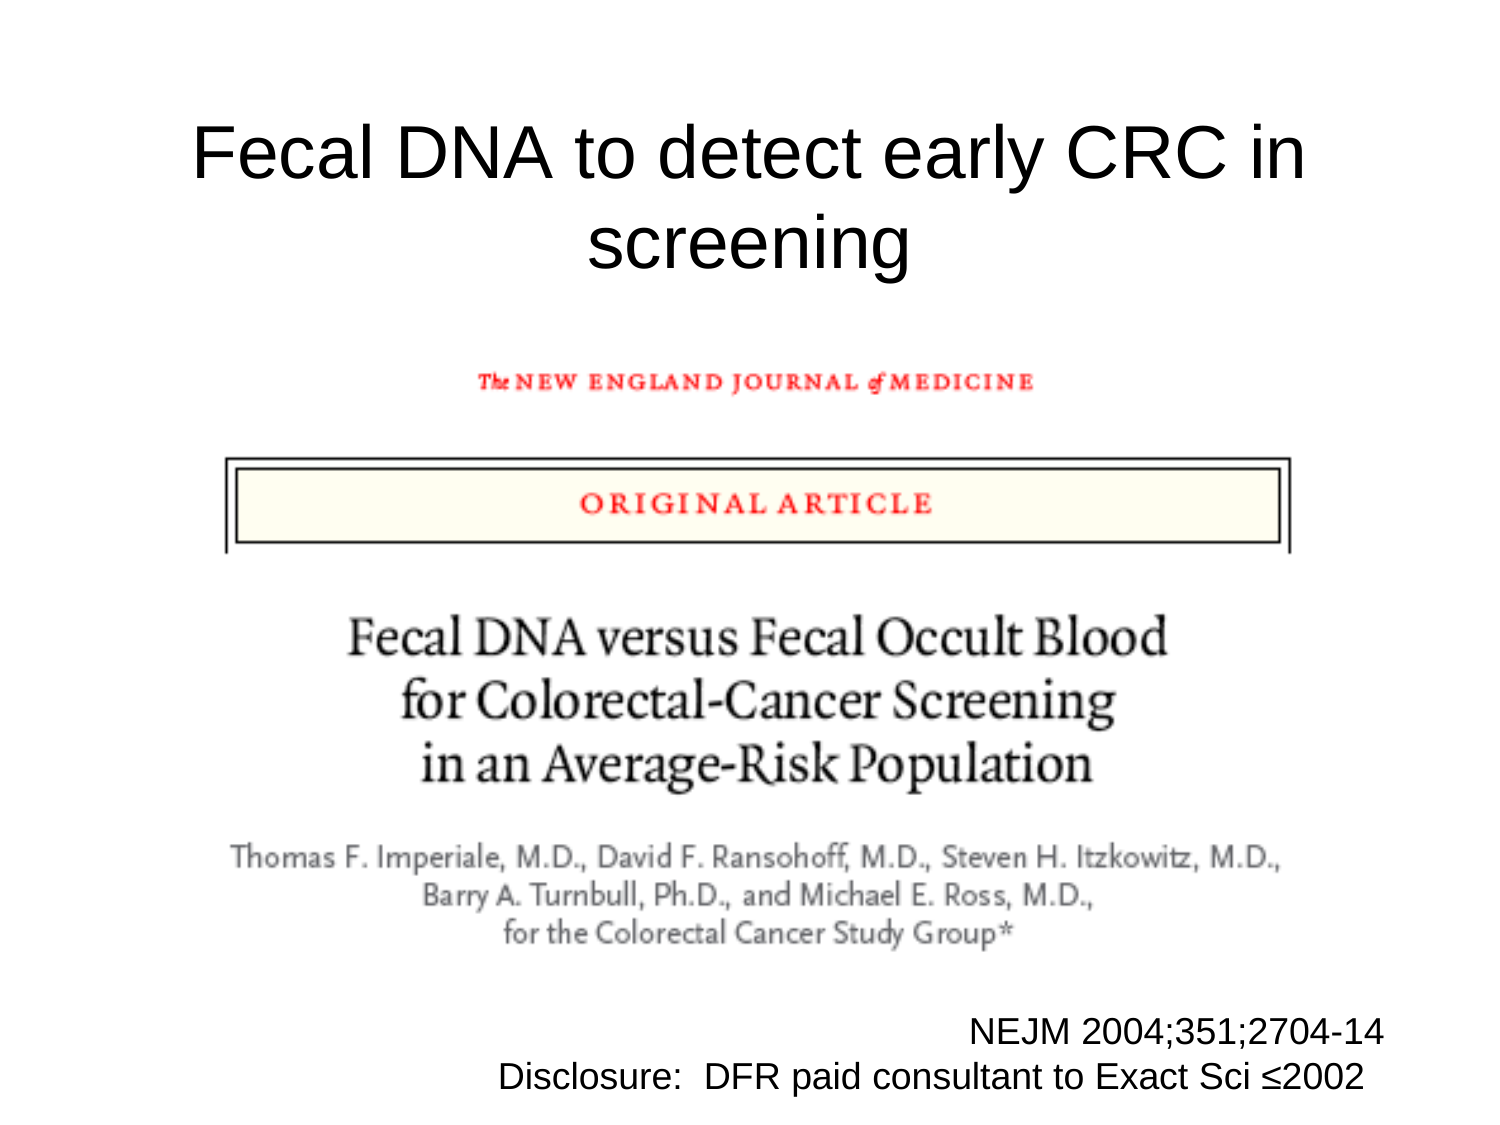

# Fecal DNA to detect early CRC in screening
						 NEJM 2004;351;2704-14
Disclosure: DFR paid consultant to Exact Sci ≤2002